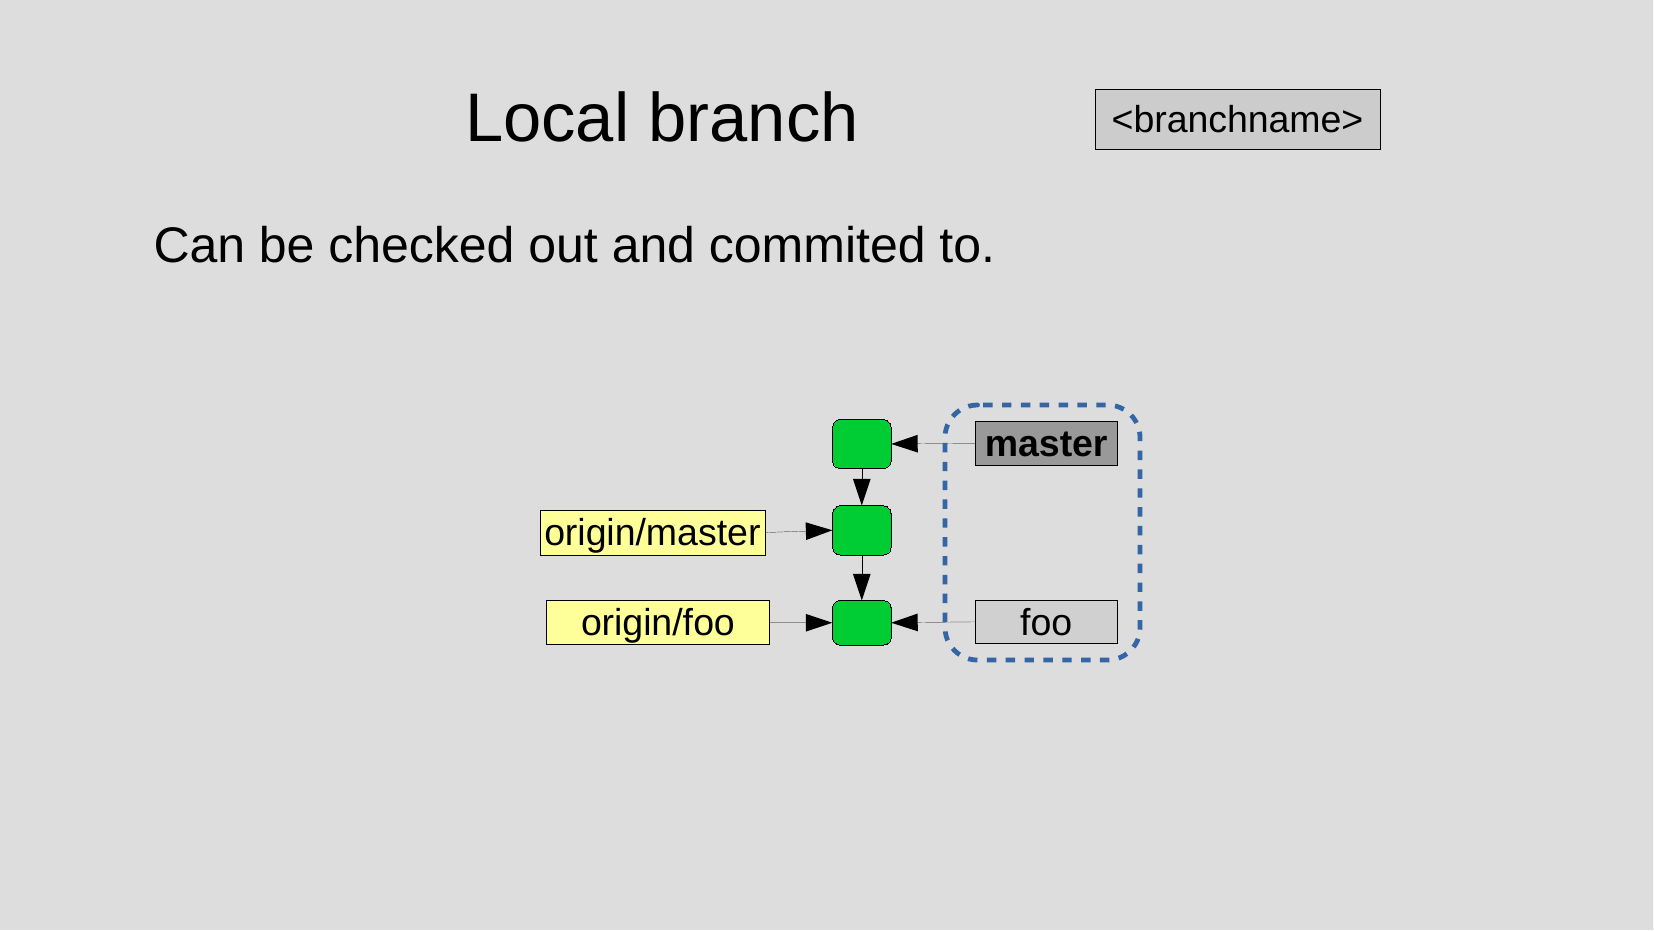

# Local branch
<branchname>
Can be checked out and commited to.
master
origin/master
foo
origin/foo